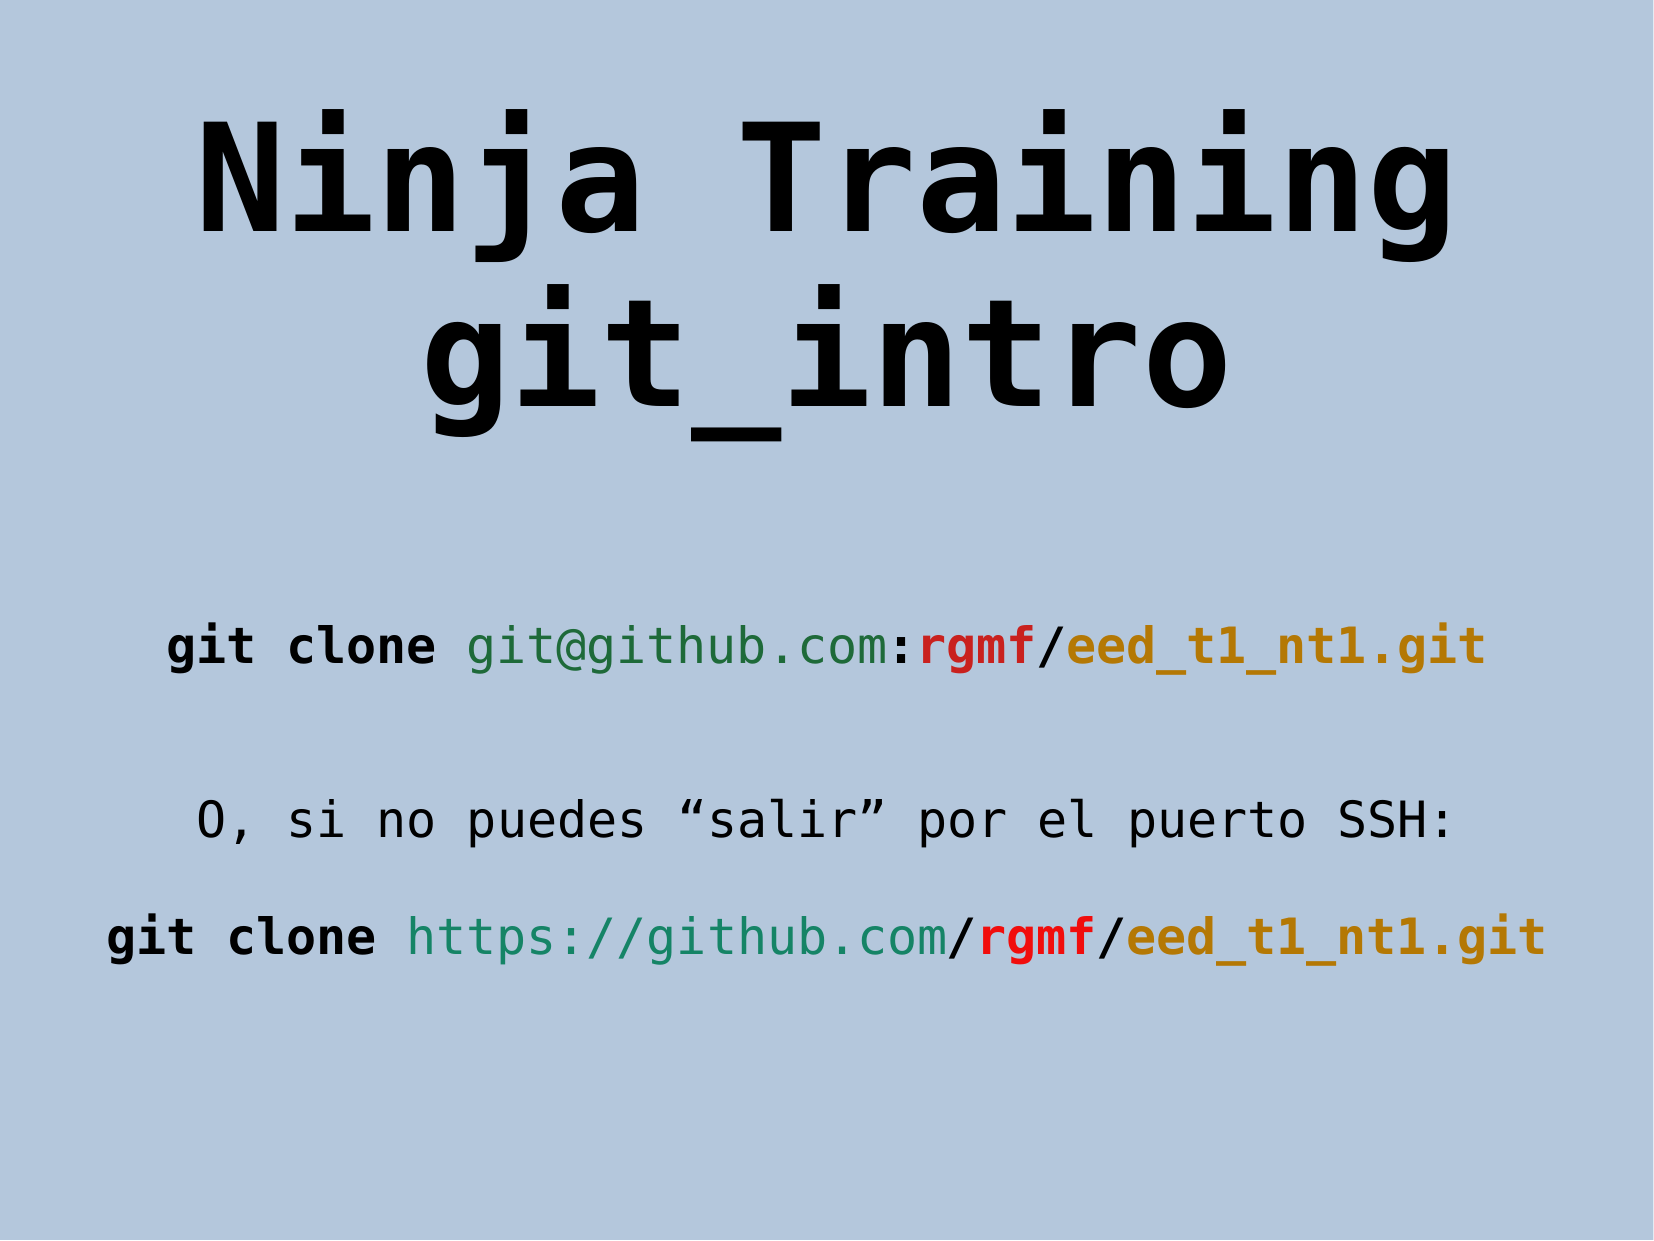

Ninja Training
git_intro
git clone git@github.com:rgmf/eed_t1_nt1.git
O, si no puedes “salir” por el puerto SSH:
git clone https://github.com/rgmf/eed_t1_nt1.git